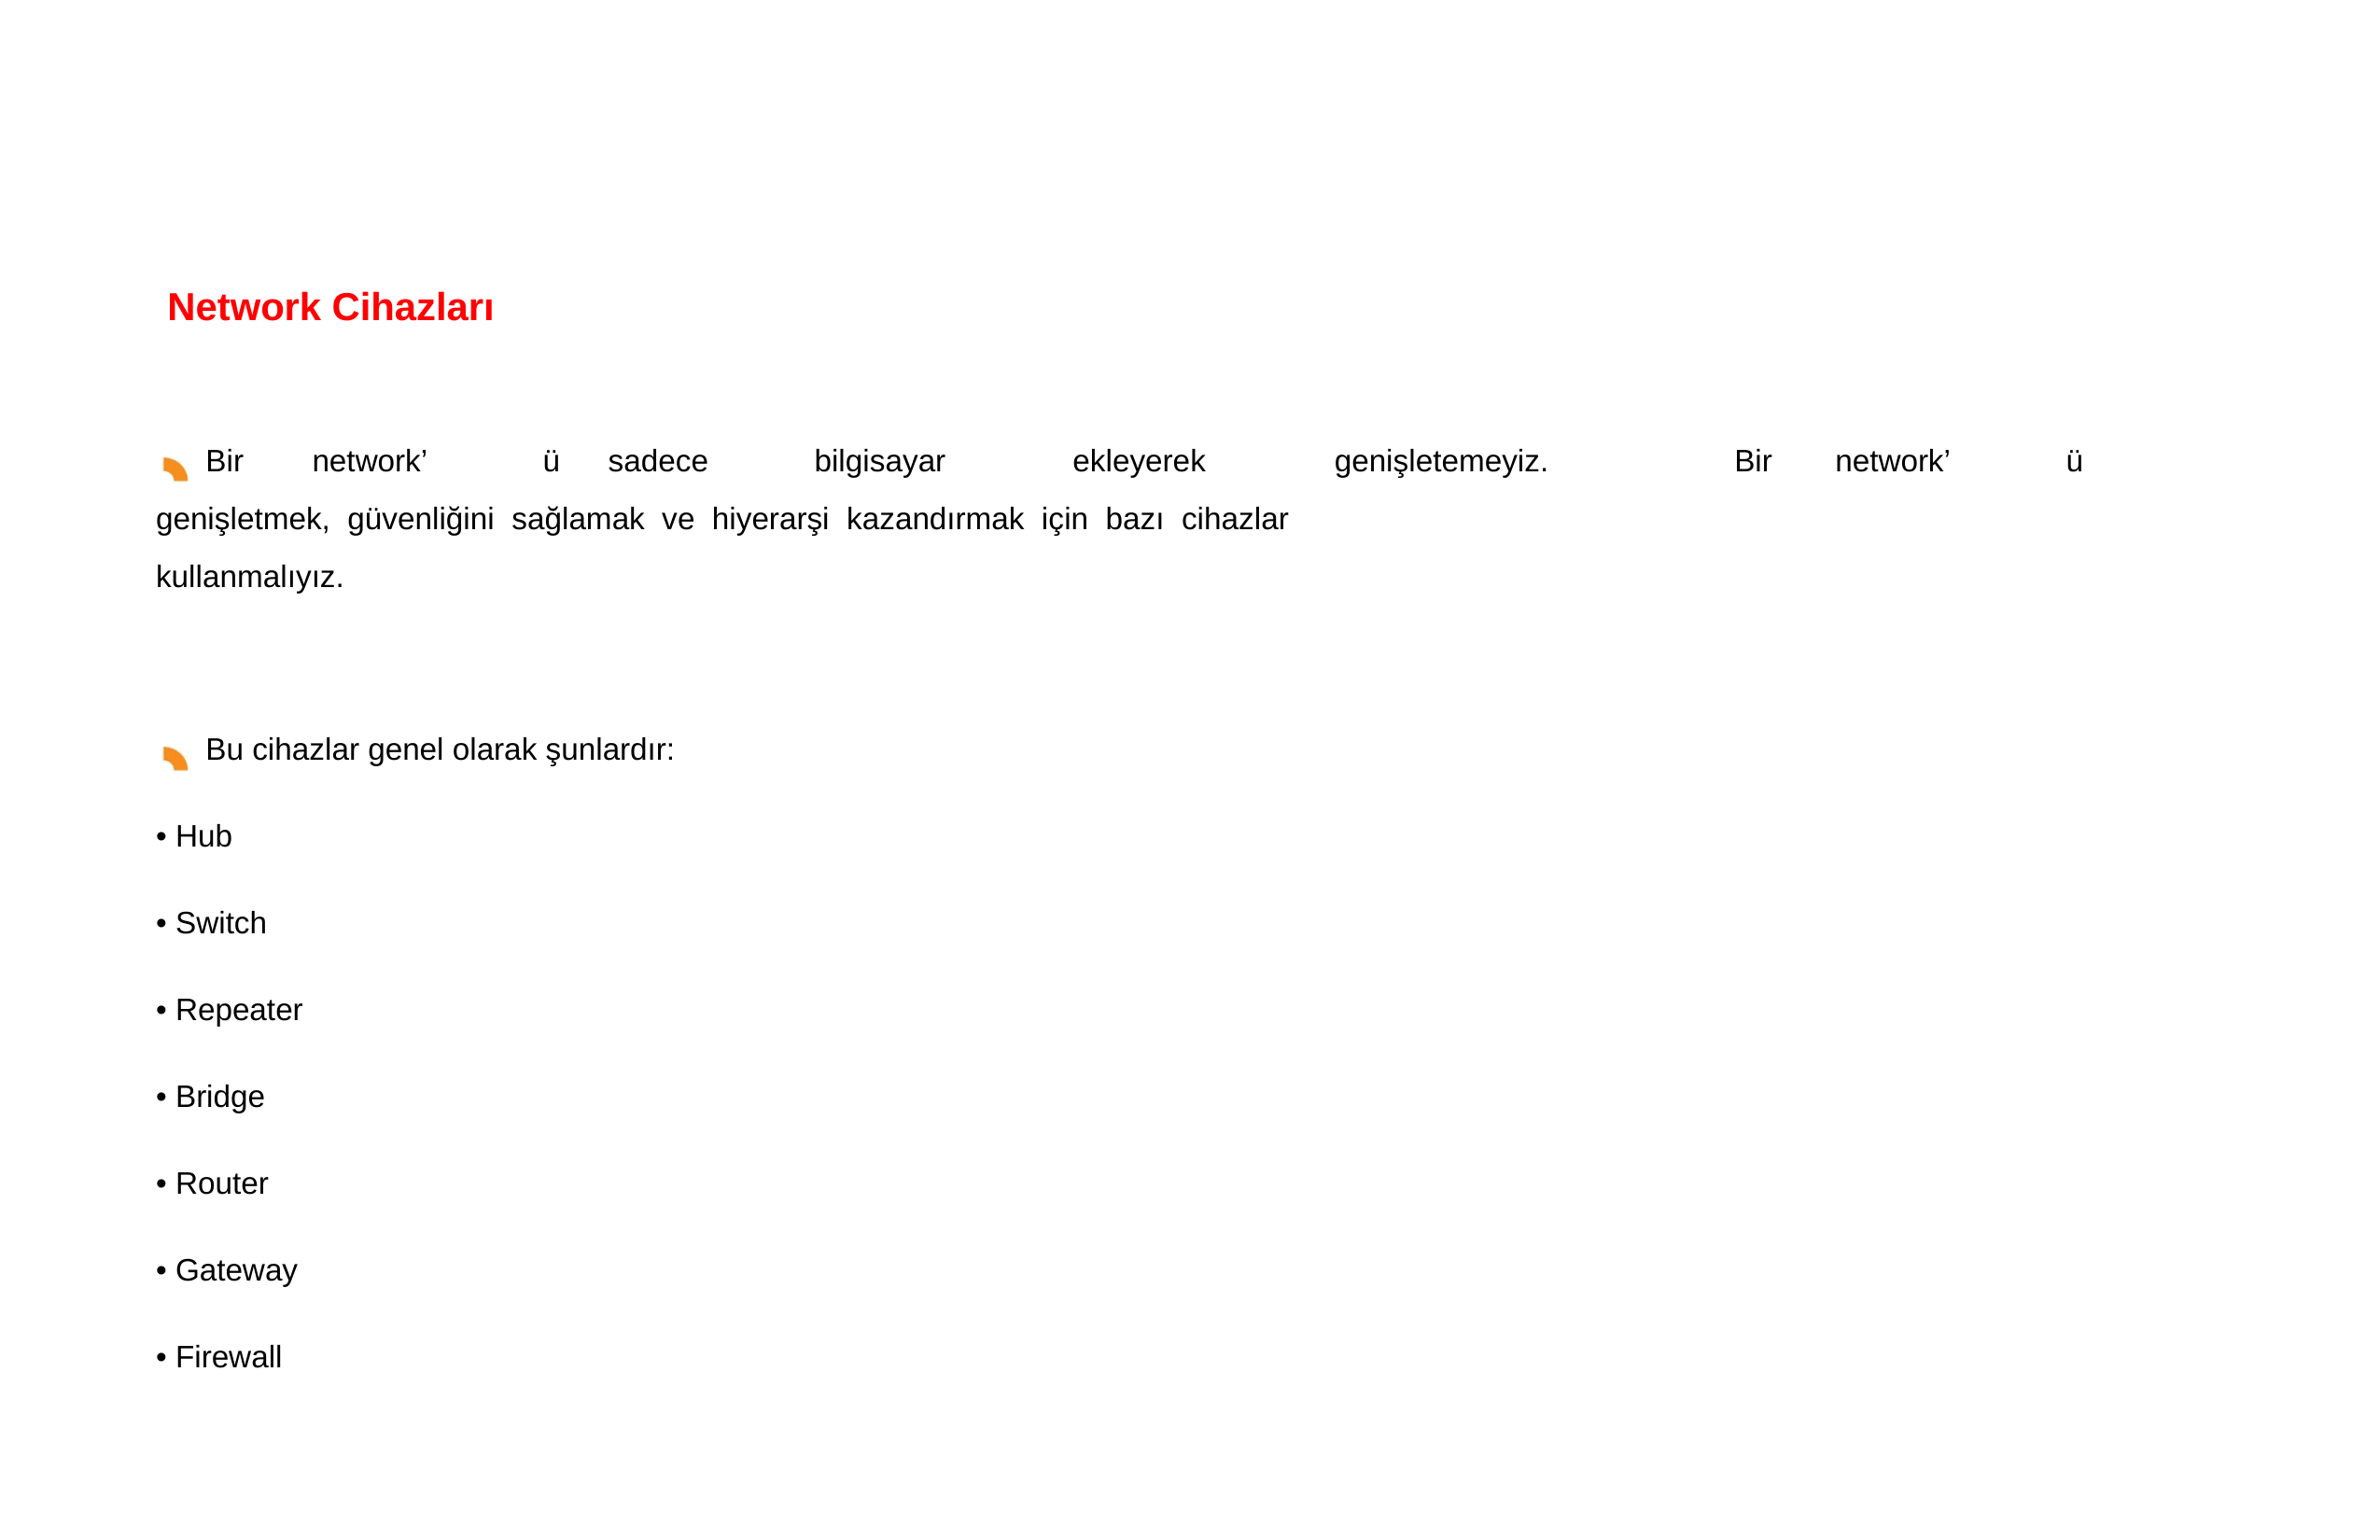

Network Cihazları
 Bir
network’
ü
sadece
bilgisayar
ekleyerek
genişletemeyiz.
Bir
network’
ü
genişletmek, güvenliğini sağlamak ve hiyerarşi kazandırmak için bazı cihazlar
kullanmalıyız.
 Bu cihazlar genel olarak şunlardır:
• Hub
• Switch
• Repeater
• Bridge
• Router
• Gateway
• Firewall